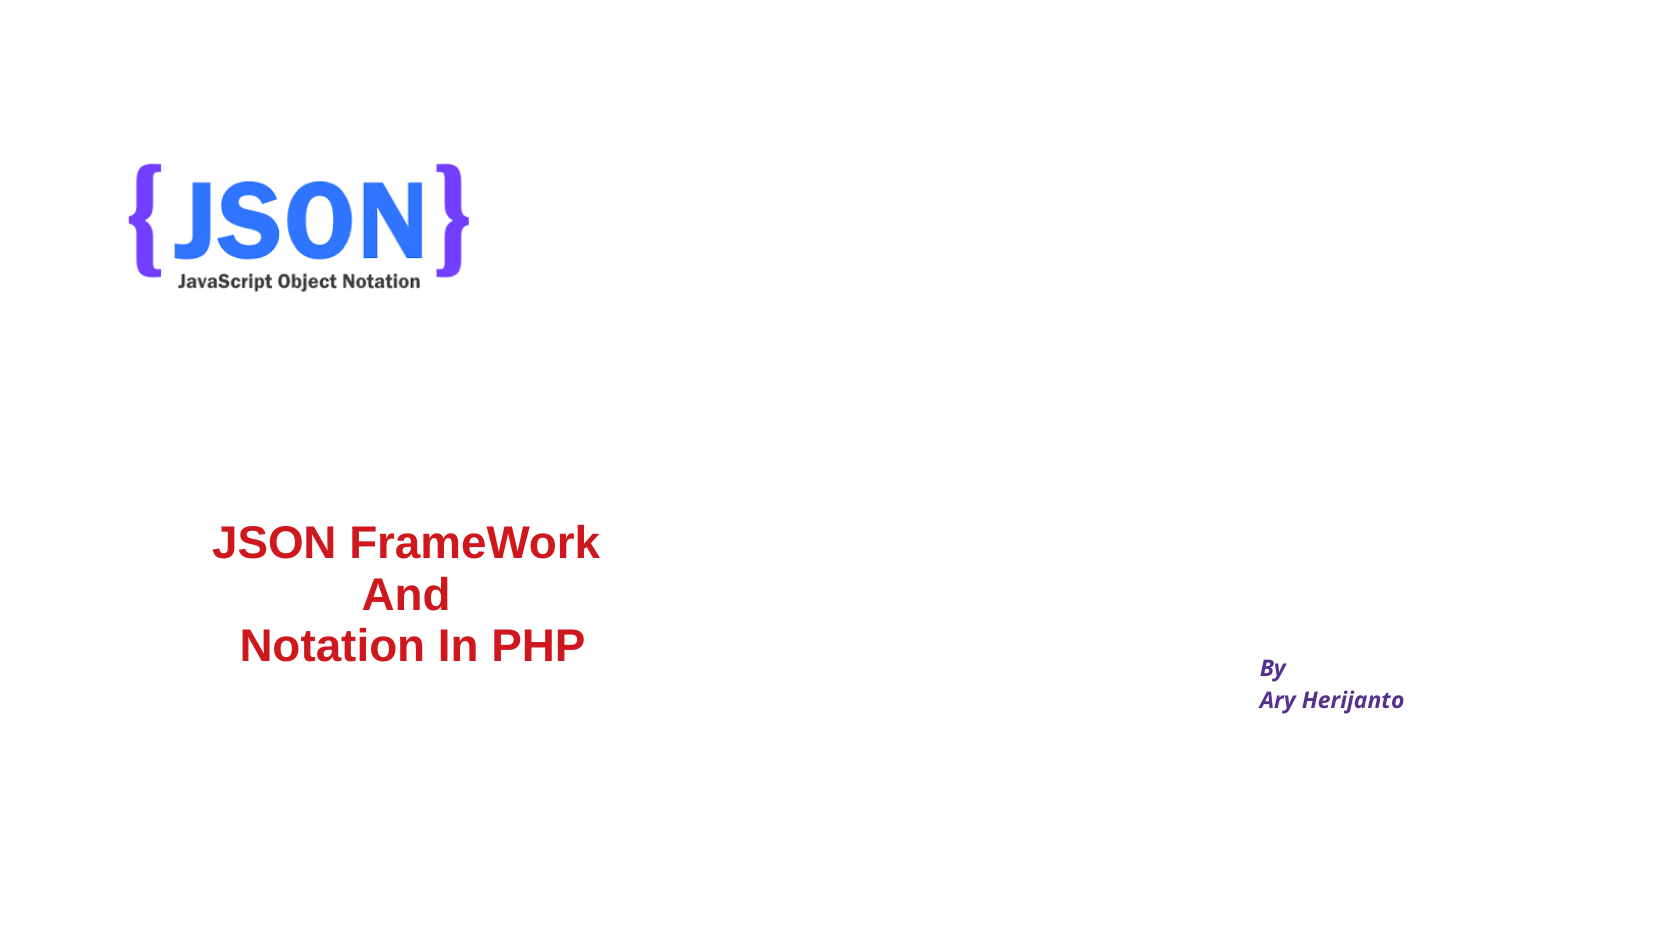

JSON FrameWork And
Notation In PHP
By
Ary Herijanto